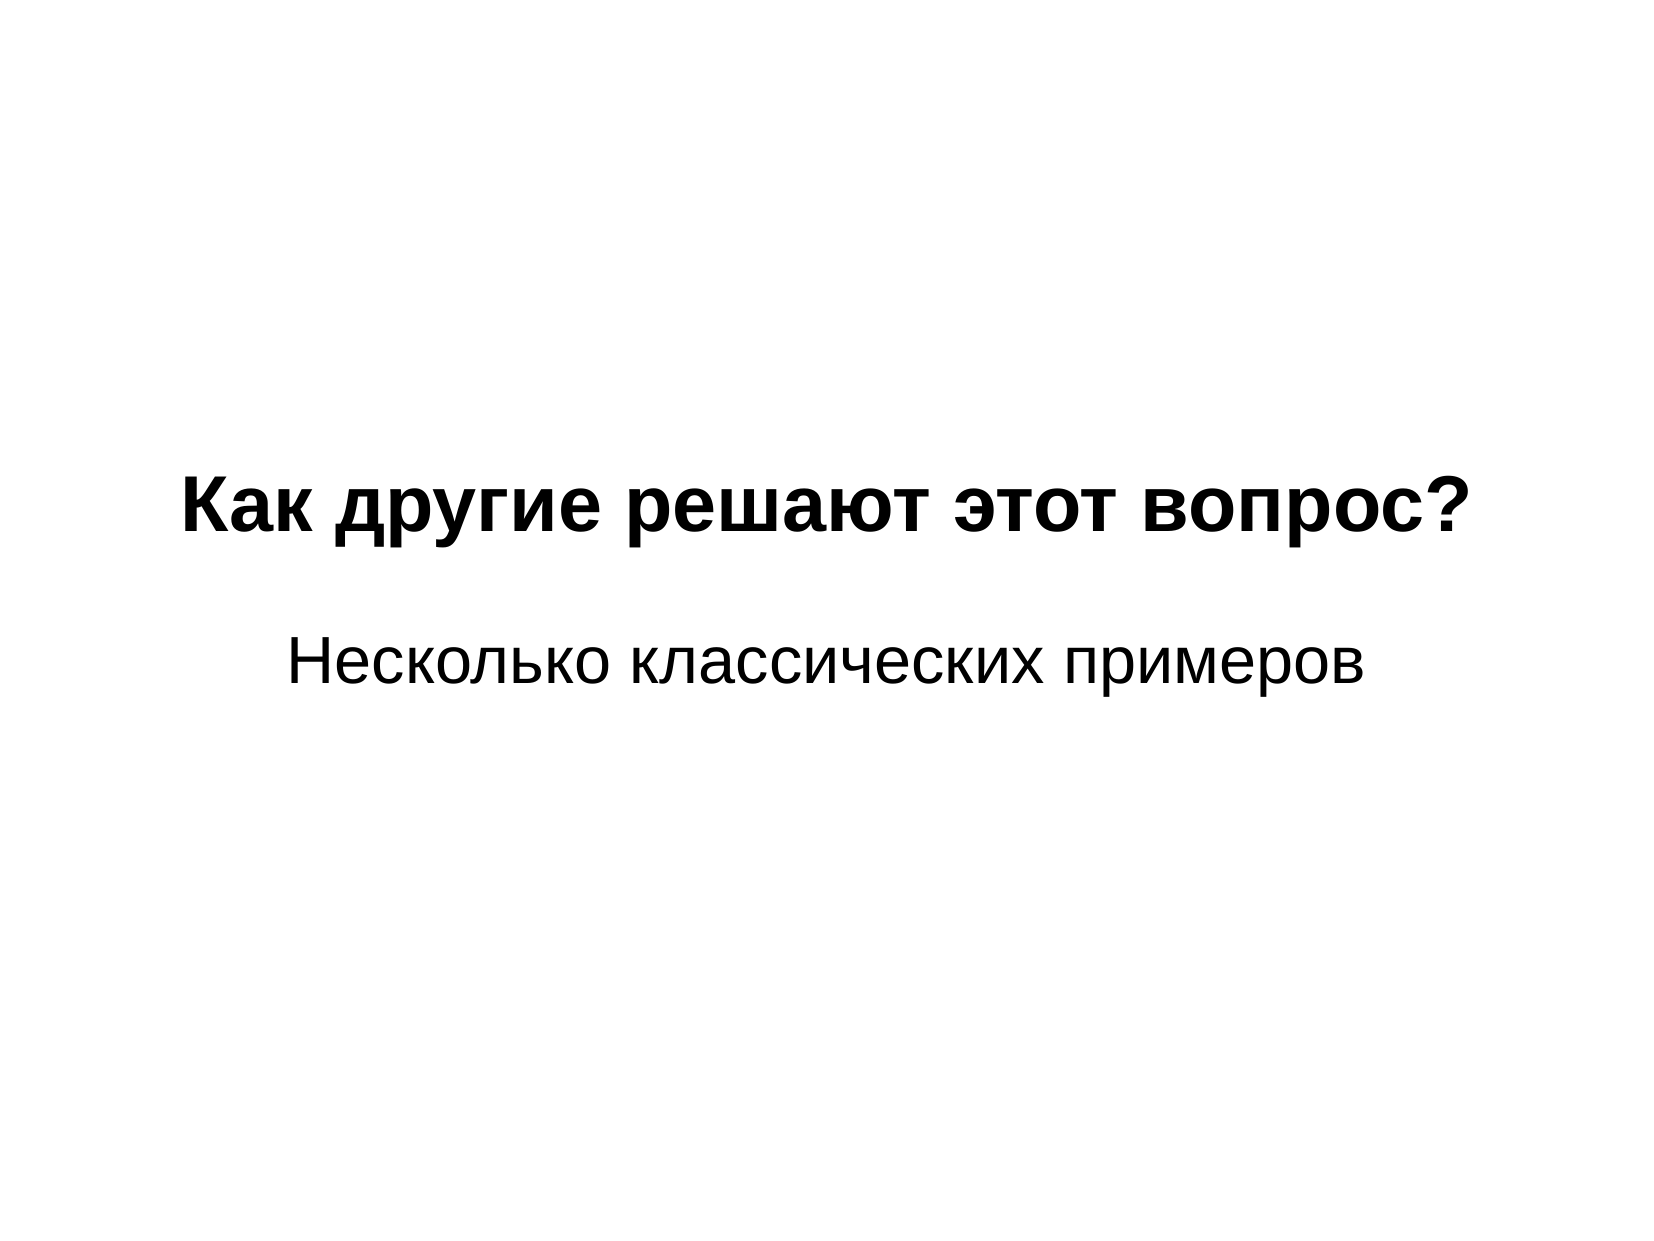

# Как другие решают этот вопрос?
Несколько классических примеров